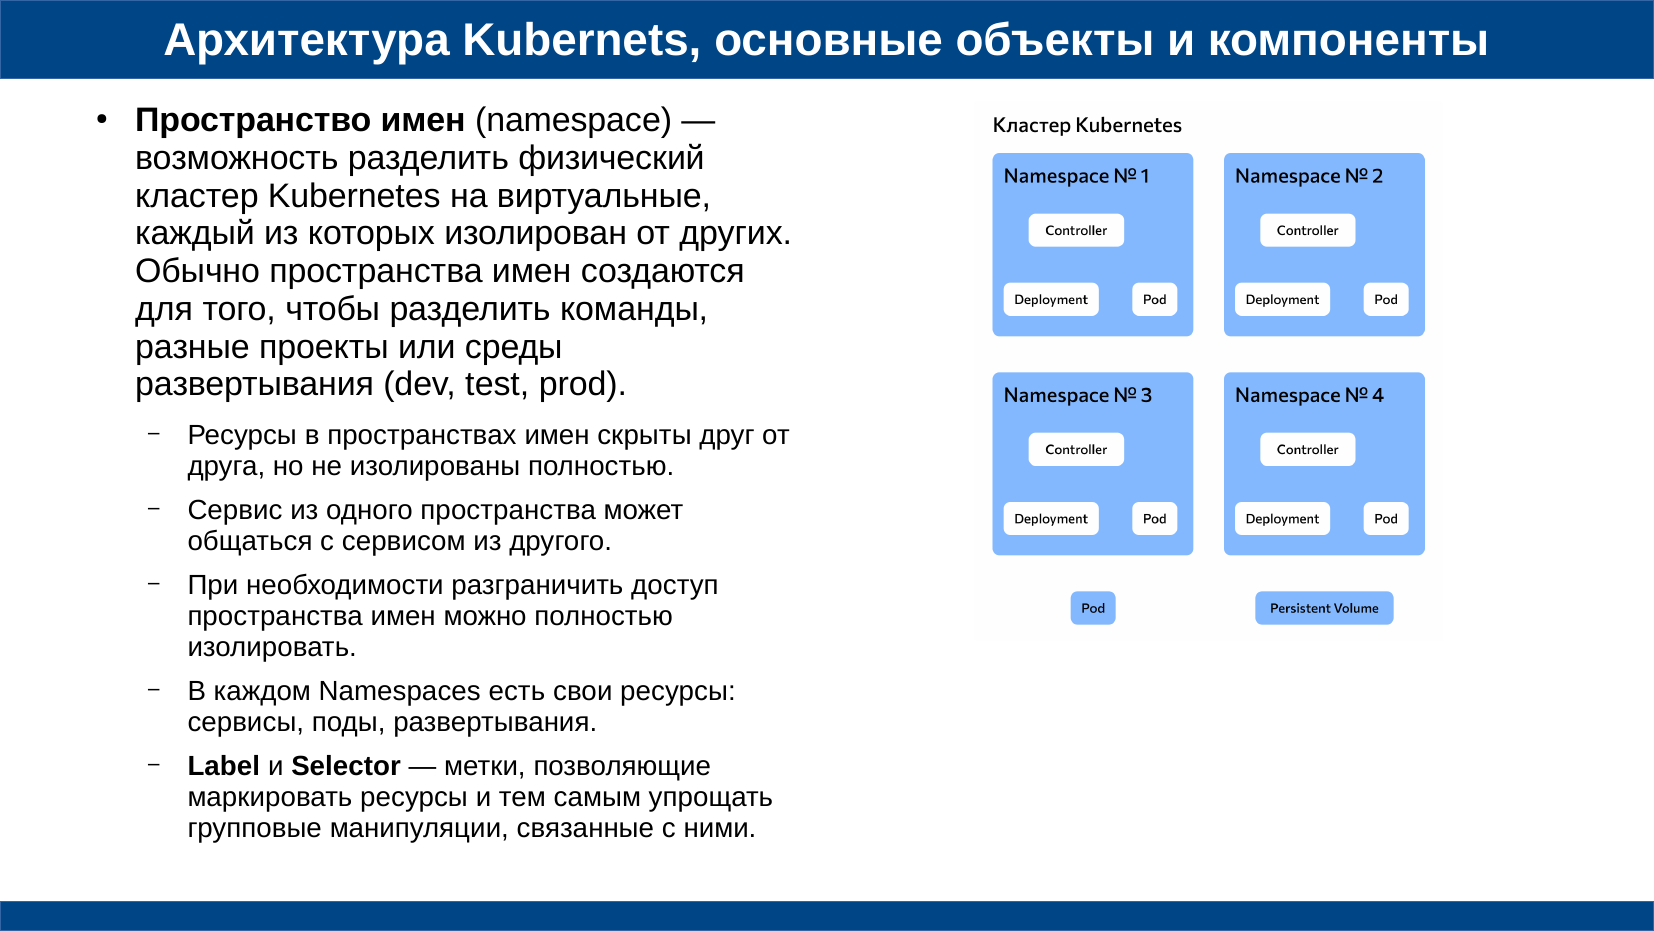

# Архитектура Kubernets, основные объекты и компоненты
Пространство имен (namespace) — возможность разделить физический кластер Kubernetes на виртуальные, каждый из которых изолирован от других. Обычно пространства имен создаются для того, чтобы разделить команды, разные проекты или среды развертывания (dev, test, prod).
Ресурсы в пространствах имен скрыты друг от друга, но не изолированы полностью.
Сервис из одного пространства может общаться с сервисом из другого.
При необходимости разграничить доступ пространства имен можно полностью изолировать.
В каждом Namespaces есть свои ресурсы: сервисы, поды, развертывания.
Label и Selector — метки, позволяющие маркировать ресурсы и тем самым упрощать групповые манипуляции, связанные с ними.